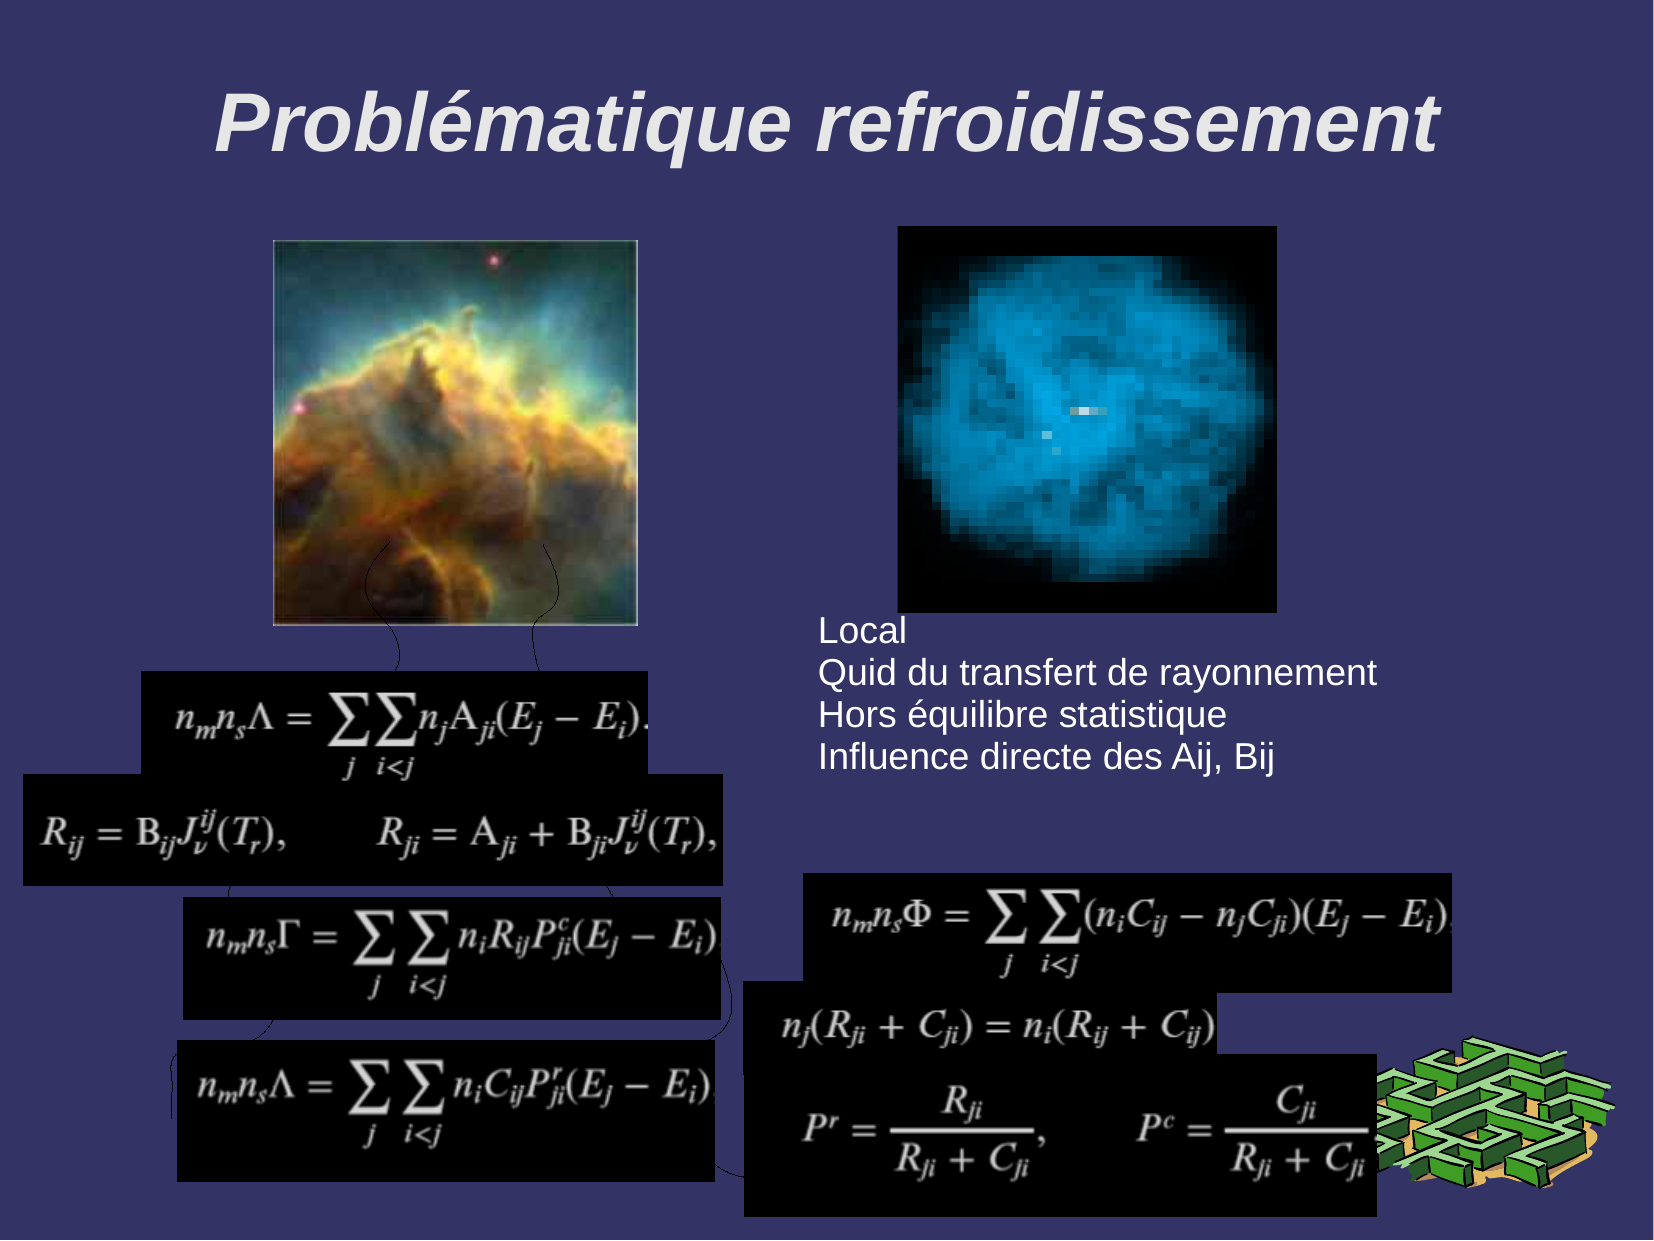

# Problématique refroidissement
Local
Quid du transfert de rayonnement
Hors équilibre statistique
Influence directe des Aij, Bij